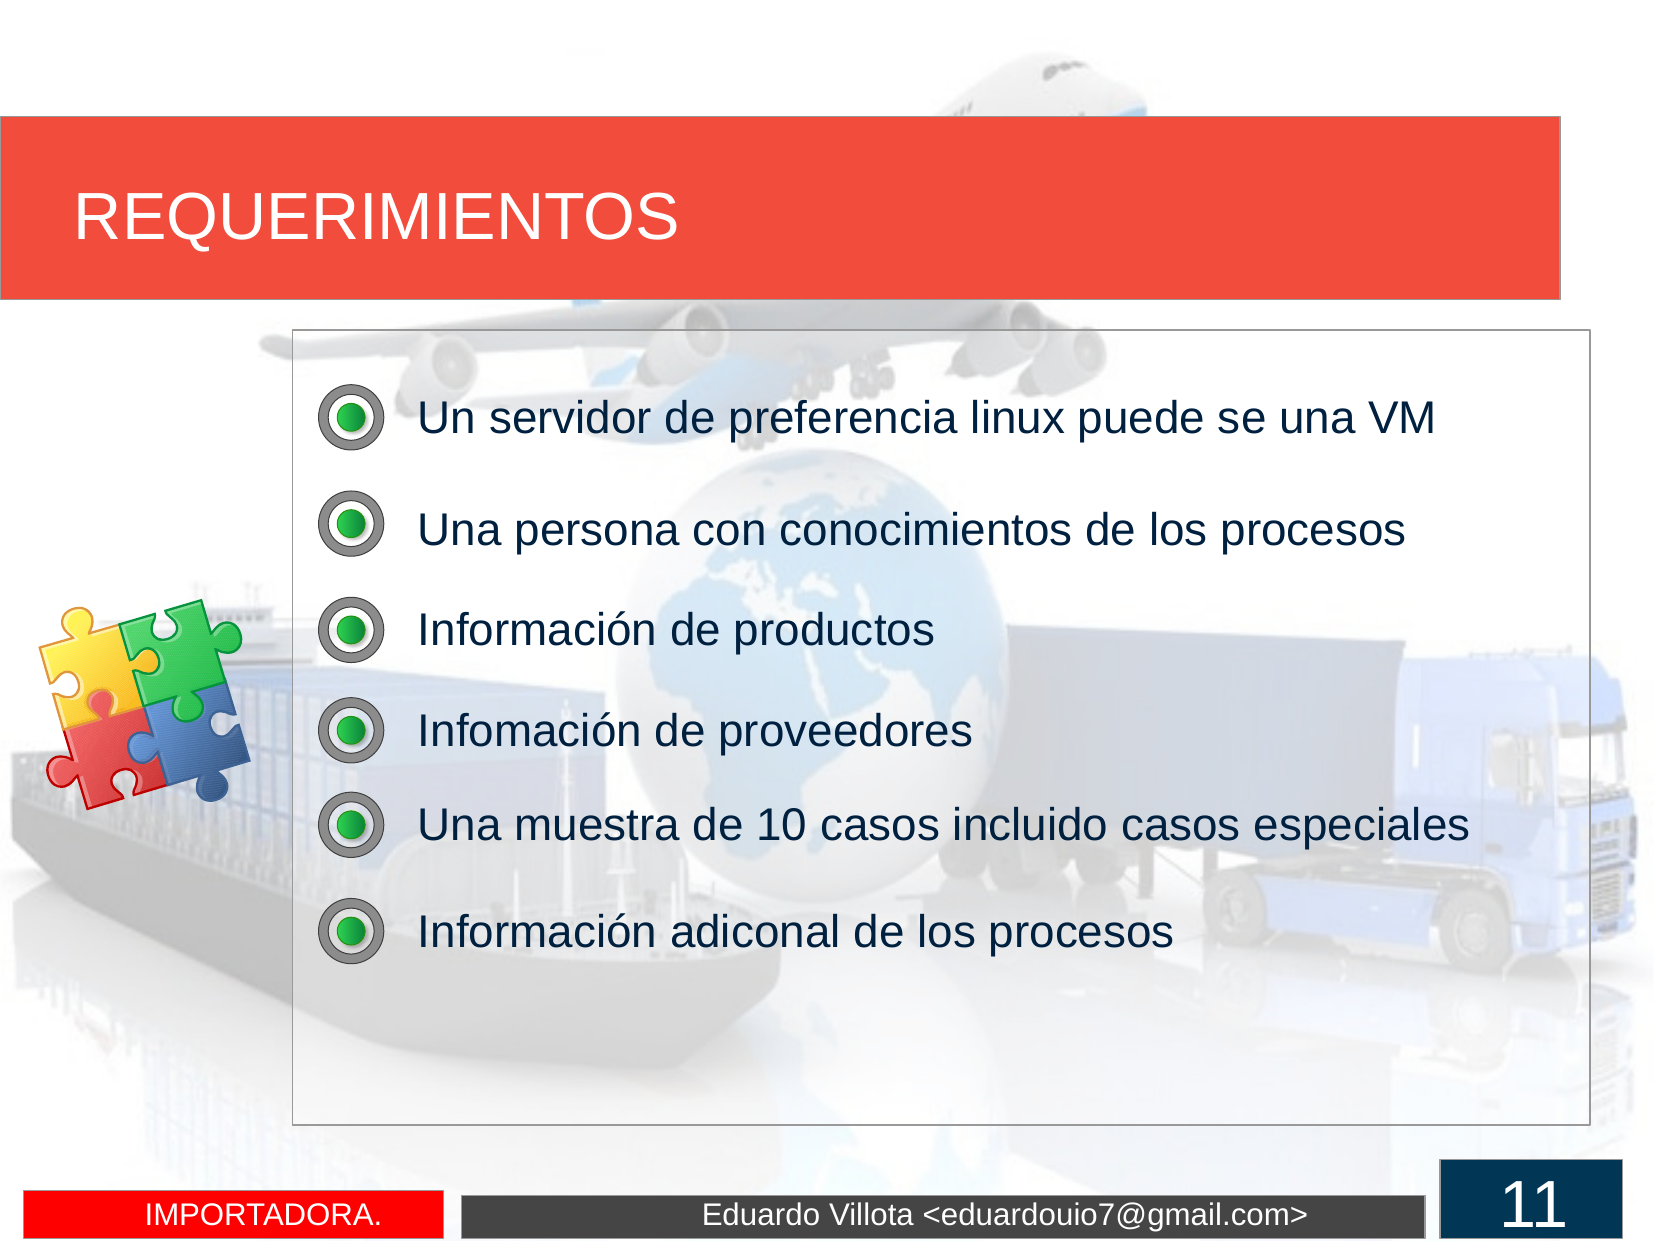

REQUERIMIENTOS
Un servidor de preferencia linux puede se una VM
Una persona con conocimientos de los procesos
Información de productos
Infomación de proveedores
Una muestra de 10 casos incluido casos especiales
Información adiconal de los procesos
11
IMPORTADORA.
Eduardo Villota <eduardouio7@gmail.com>